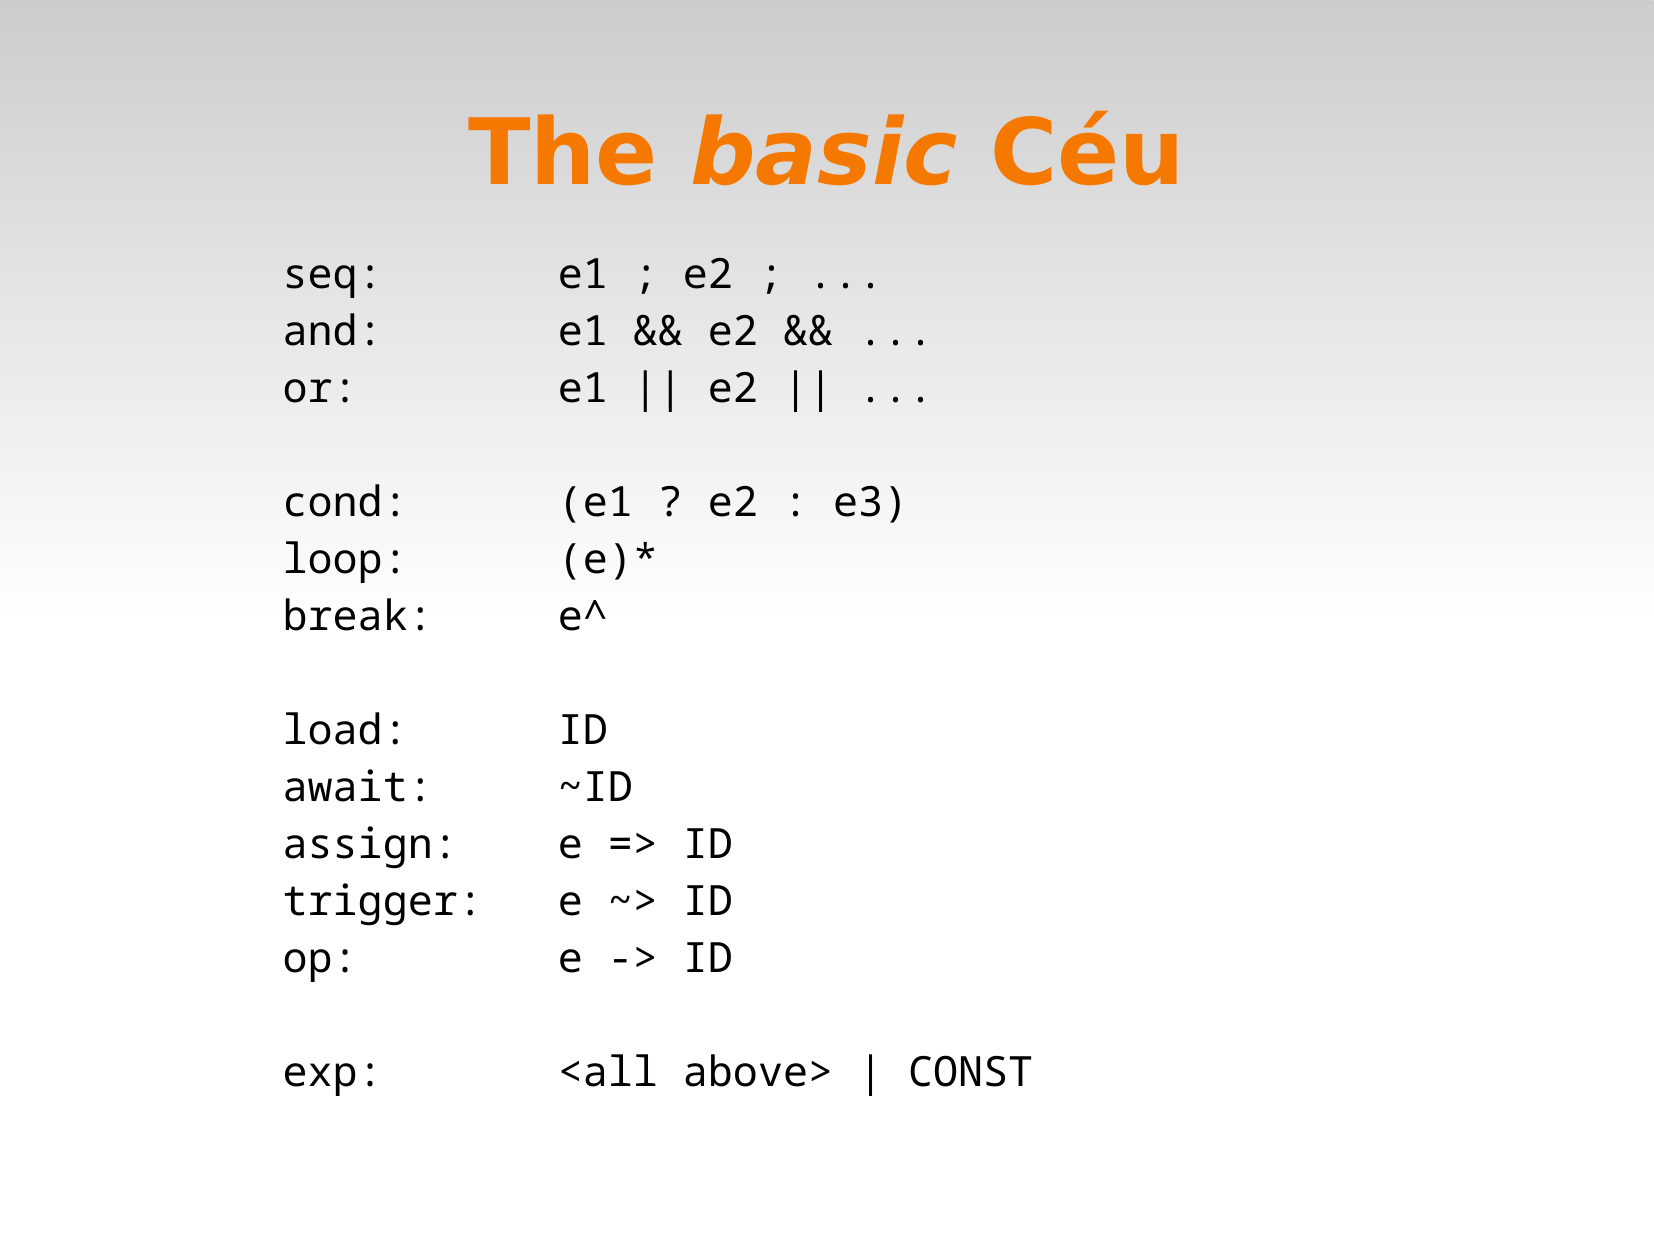

# The basic Céu
 seq: e1 ; e2 ; ...
 and: e1 && e2 && ...
 or: e1 || e2 || ...
 cond: (e1 ? e2 : e3)
 loop: (e)*
 break: e^
 load: ID
 await: ~ID
 assign: e => ID
 trigger: e ~> ID
 op: e -> ID
 exp: <all above> | CONST